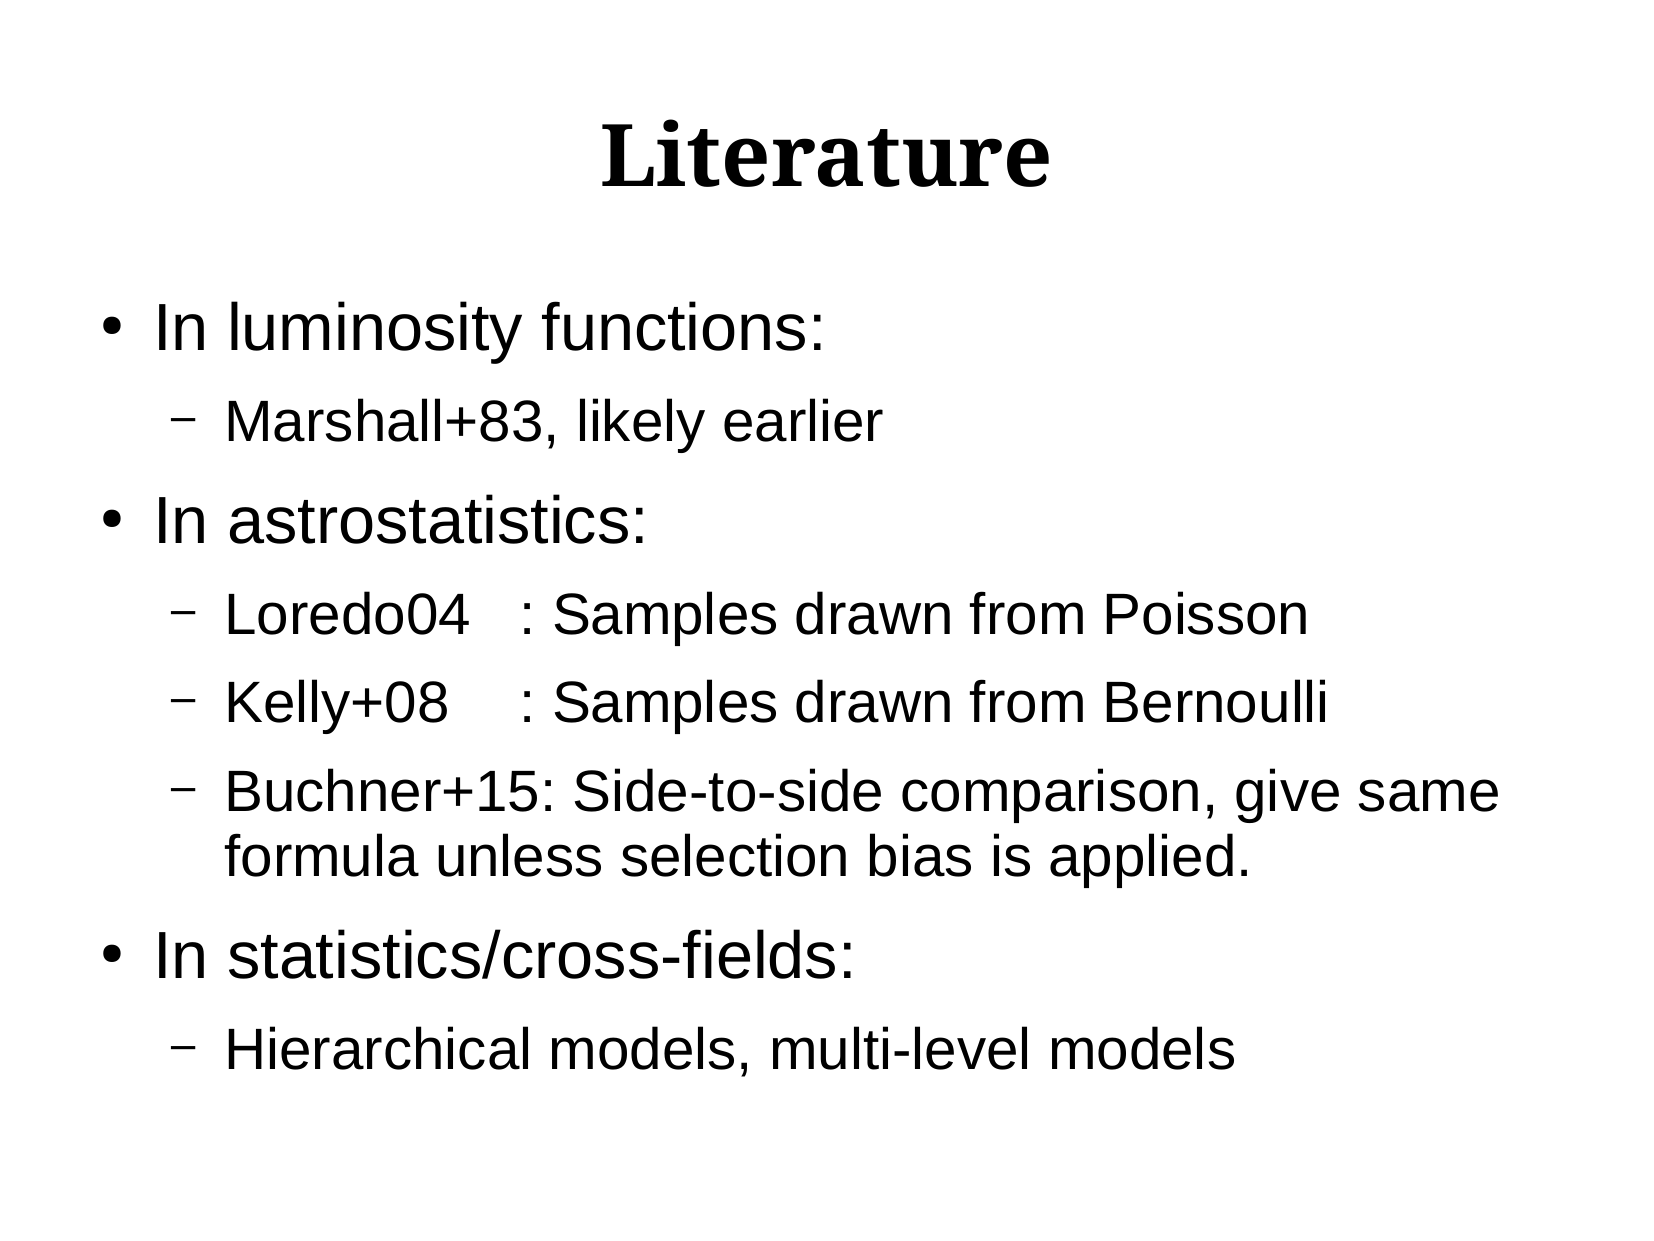

# Literature
In luminosity functions:
Marshall+83, likely earlier
In astrostatistics:
Loredo04	: Samples drawn from Poisson
Kelly+08	: Samples drawn from Bernoulli
Buchner+15: Side-to-side comparison, give same formula unless selection bias is applied.
In statistics/cross-fields:
Hierarchical models, multi-level models